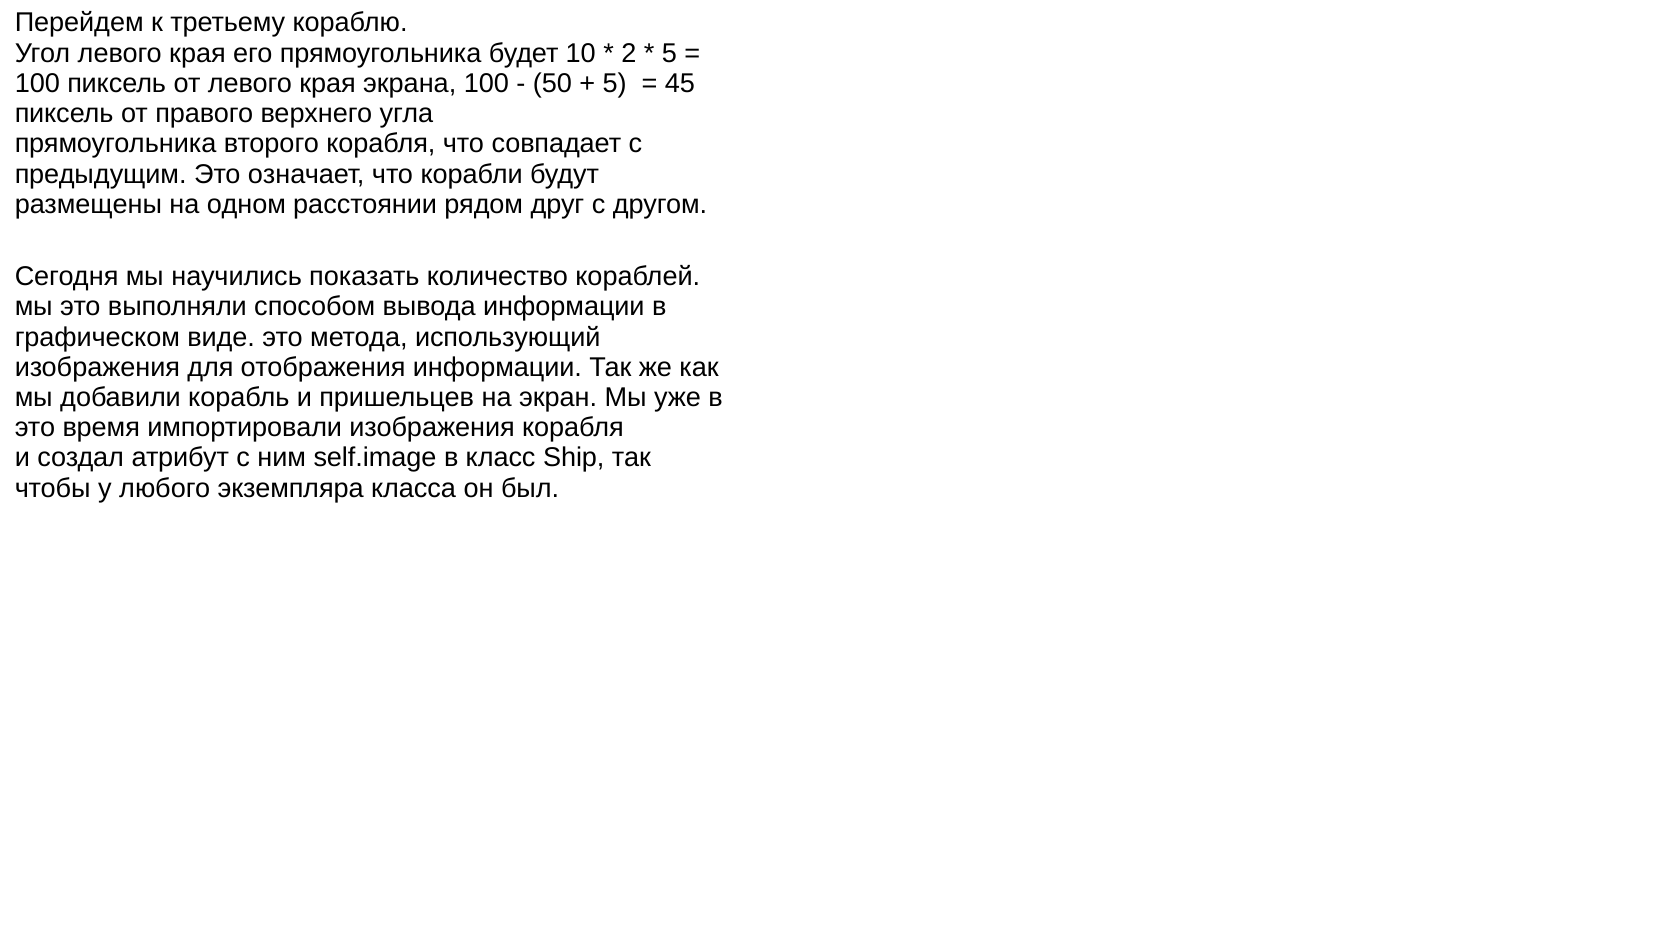

Перейдем к третьему кораблю.
Угол левого края его прямоугольника будет 10 * 2 * 5 = 100 пиксель от левого края экрана, 100 - (50 + 5) = 45 пиксель от правого верхнего угла
прямоугольника второго корабля, что совпадает с предыдущим. Это означает, что корабли будут размещены на одном расстоянии рядом друг с другом.
Сегодня мы научились показать количество кораблей. мы это выполняли способом вывода информации в графическом виде. это метода, использующий
изображения для отображения информации. Так же как мы добавили корабль и пришельцев на экран. Мы уже в это время импортировали изображения корабля
и создал атрибут с ним self.image в класс Ship, так чтобы у любого экземпляра класса он был.